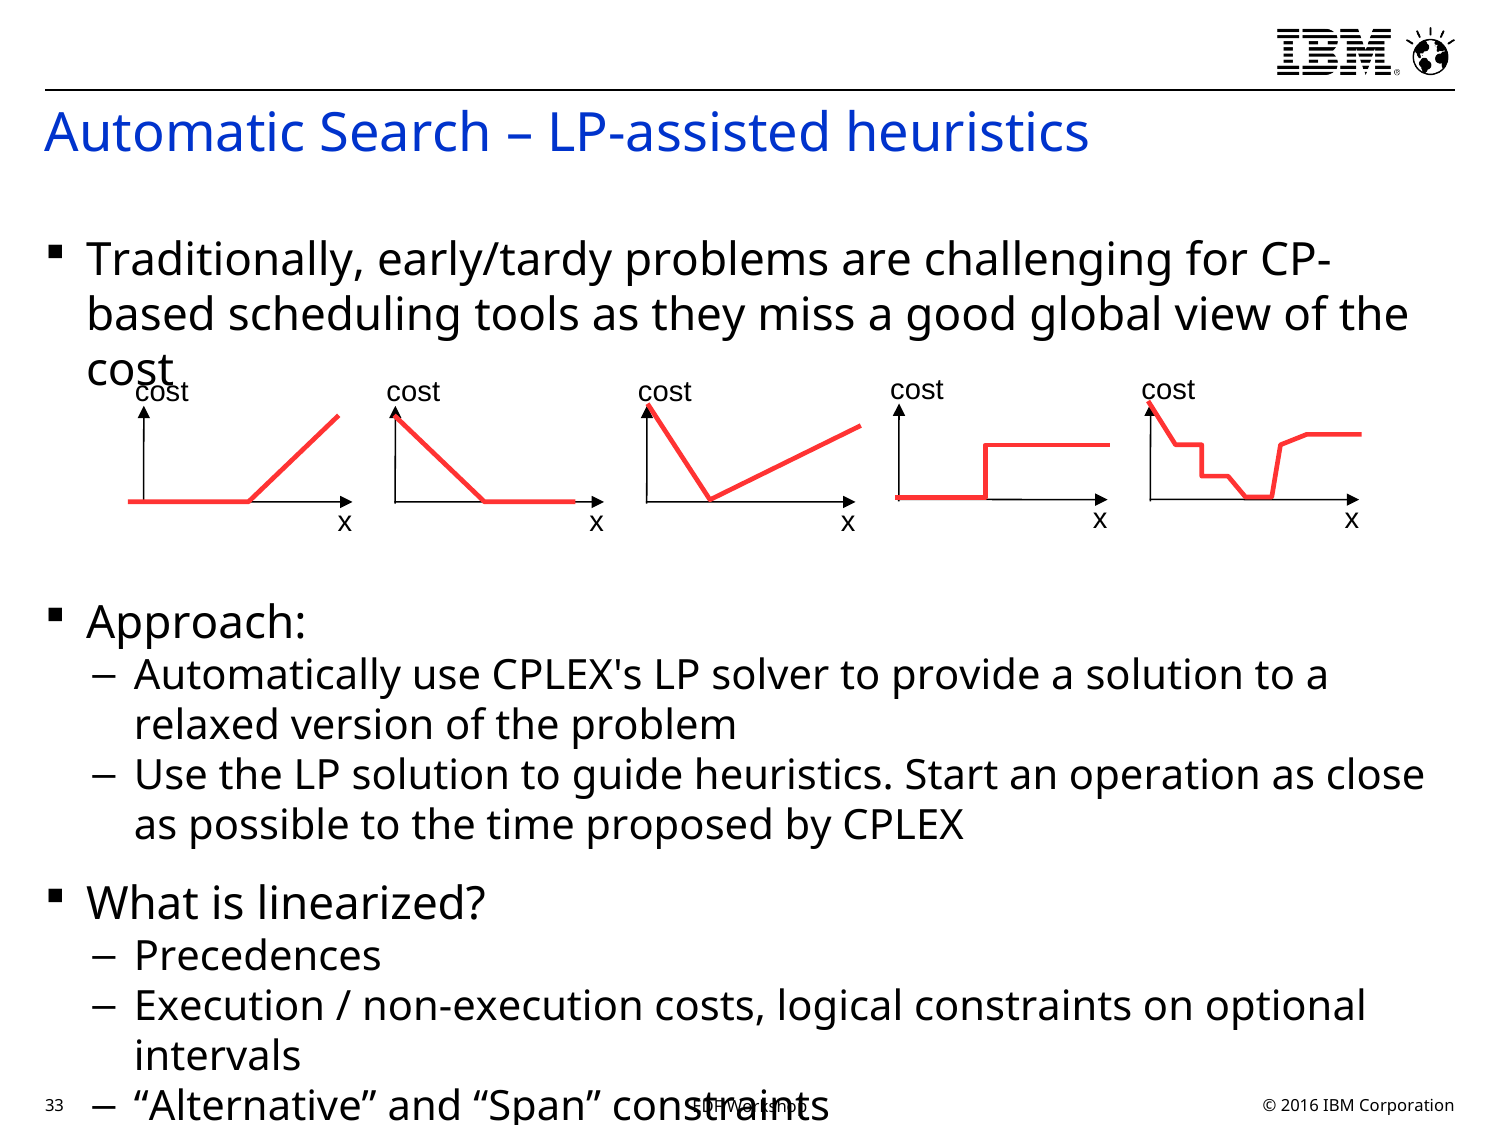

# Automatic Search – LP-assisted heuristics
Traditionally, early/tardy problems are challenging for CP-based scheduling tools as they miss a good global view of the cost
Approach:
Automatically use CPLEX's LP solver to provide a solution to a relaxed version of the problem
Use the LP solution to guide heuristics. Start an operation as close as possible to the time proposed by CPLEX
What is linearized?
Precedences
Execution / non-execution costs, logical constraints on optional intervals
“Alternative” and “Span” constraints
Cost function terms which are functions of start/end times
cost
cost
cost
cost
cost
x
x
x
x
x
33